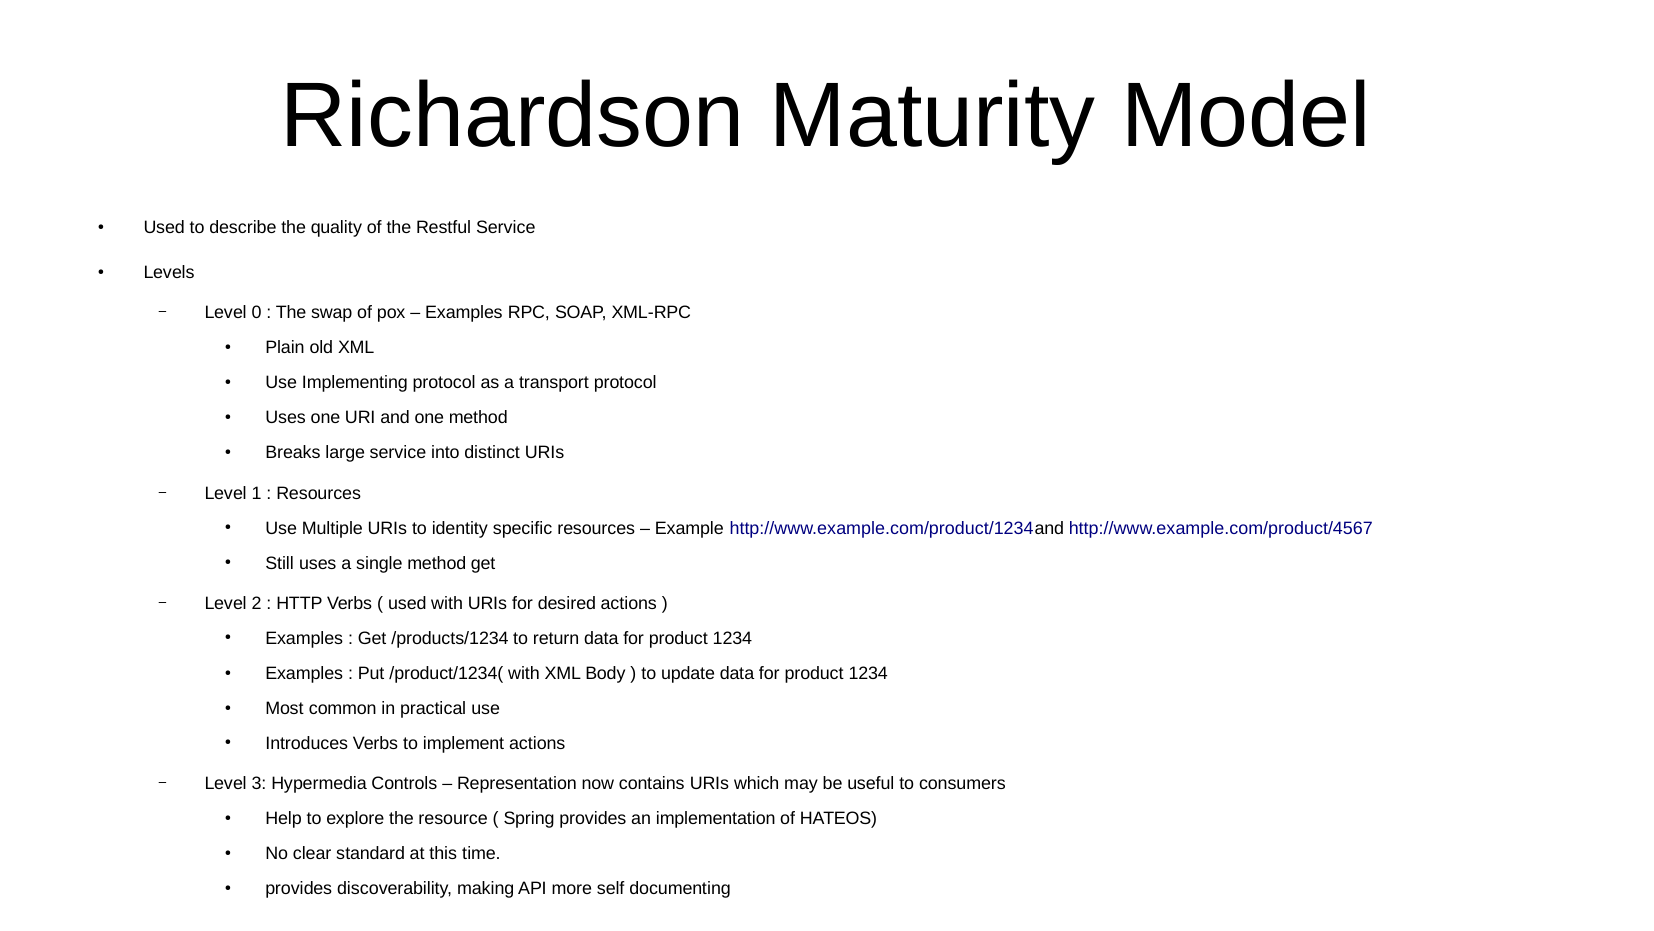

# Richardson Maturity Model
Used to describe the quality of the Restful Service
Levels
Level 0 : The swap of pox – Examples RPC, SOAP, XML-RPC
Plain old XML
Use Implementing protocol as a transport protocol
Uses one URI and one method
Breaks large service into distinct URIs
Level 1 : Resources
Use Multiple URIs to identity specific resources – Example http://www.example.com/product/1234 and http://www.example.com/product/4567
Still uses a single method get
Level 2 : HTTP Verbs ( used with URIs for desired actions )
Examples : Get /products/1234 to return data for product 1234
Examples : Put /product/1234( with XML Body ) to update data for product 1234
Most common in practical use
Introduces Verbs to implement actions
Level 3: Hypermedia Controls – Representation now contains URIs which may be useful to consumers
Help to explore the resource ( Spring provides an implementation of HATEOS)
No clear standard at this time.
provides discoverability, making API more self documenting